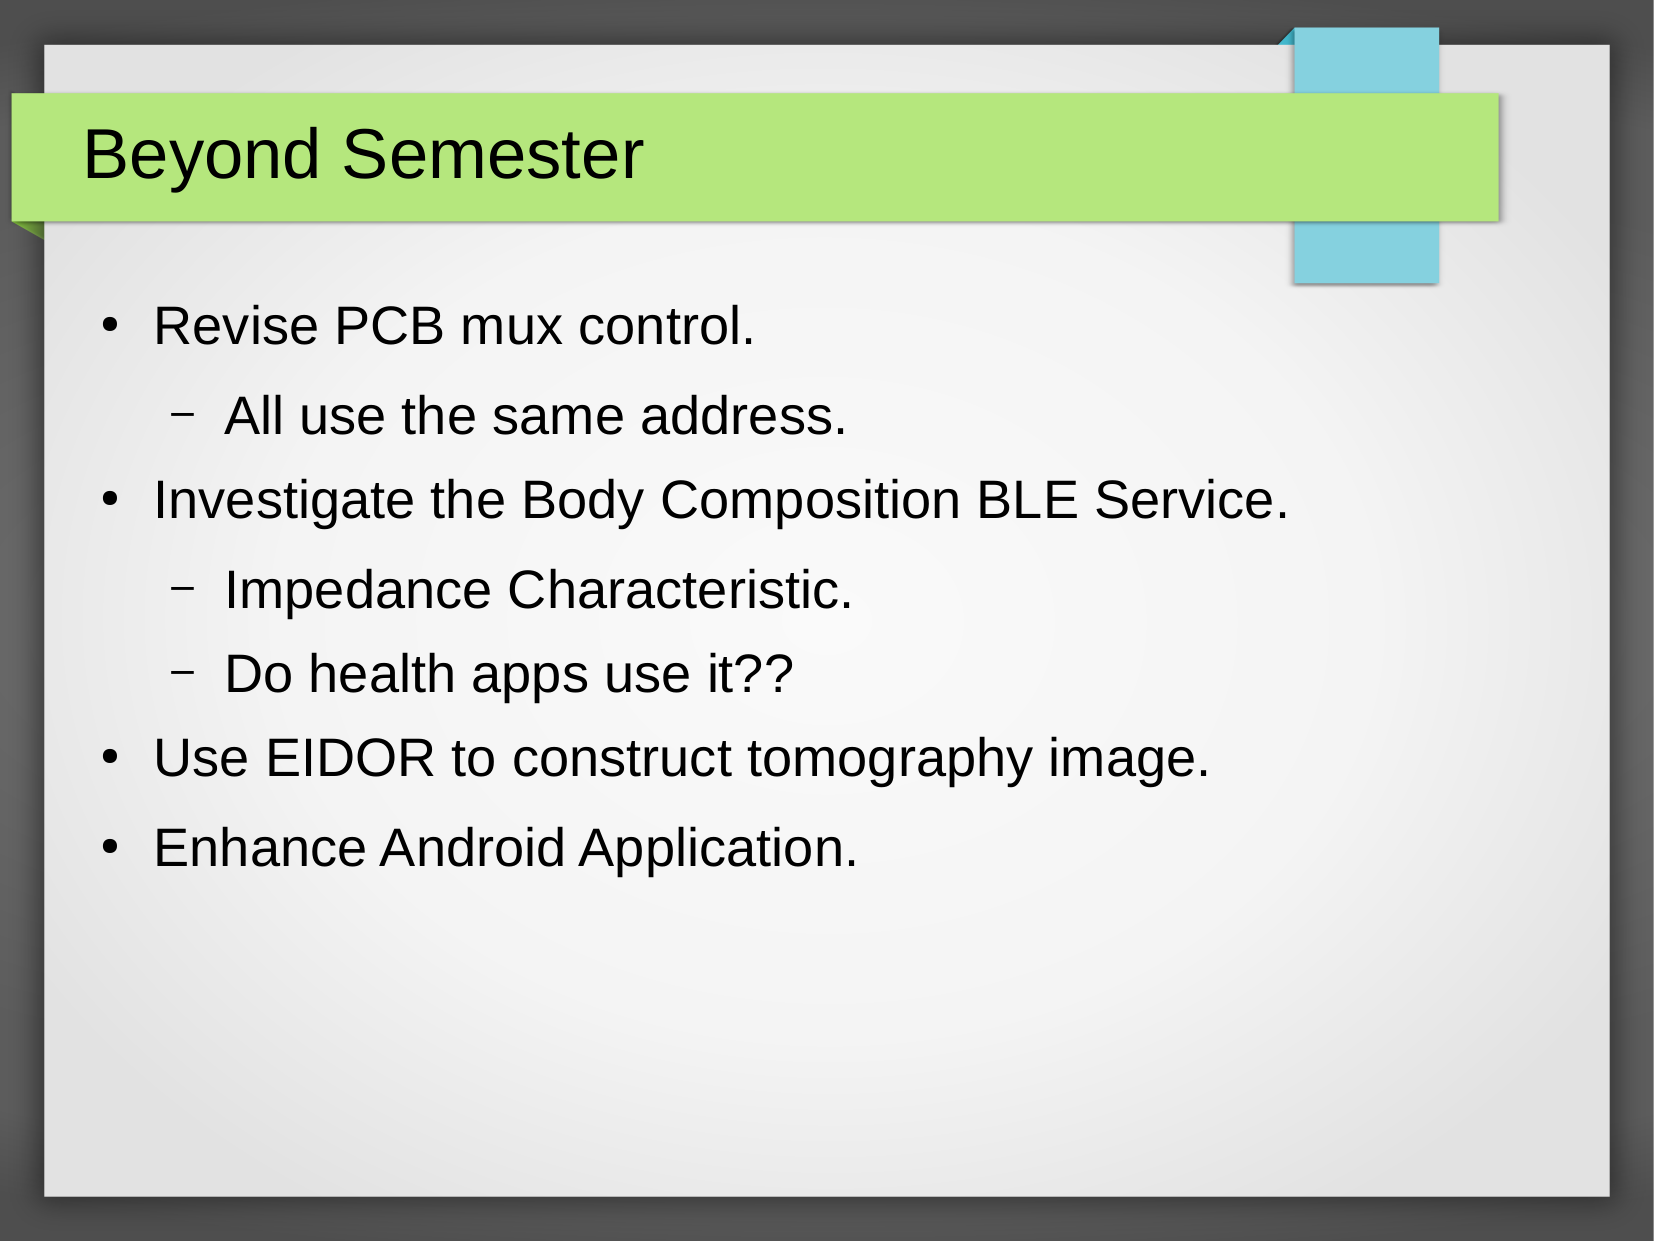

# Beyond Semester
Revise PCB mux control.
All use the same address.
Investigate the Body Composition BLE Service.
Impedance Characteristic.
Do health apps use it??
Use EIDOR to construct tomography image.
Enhance Android Application.